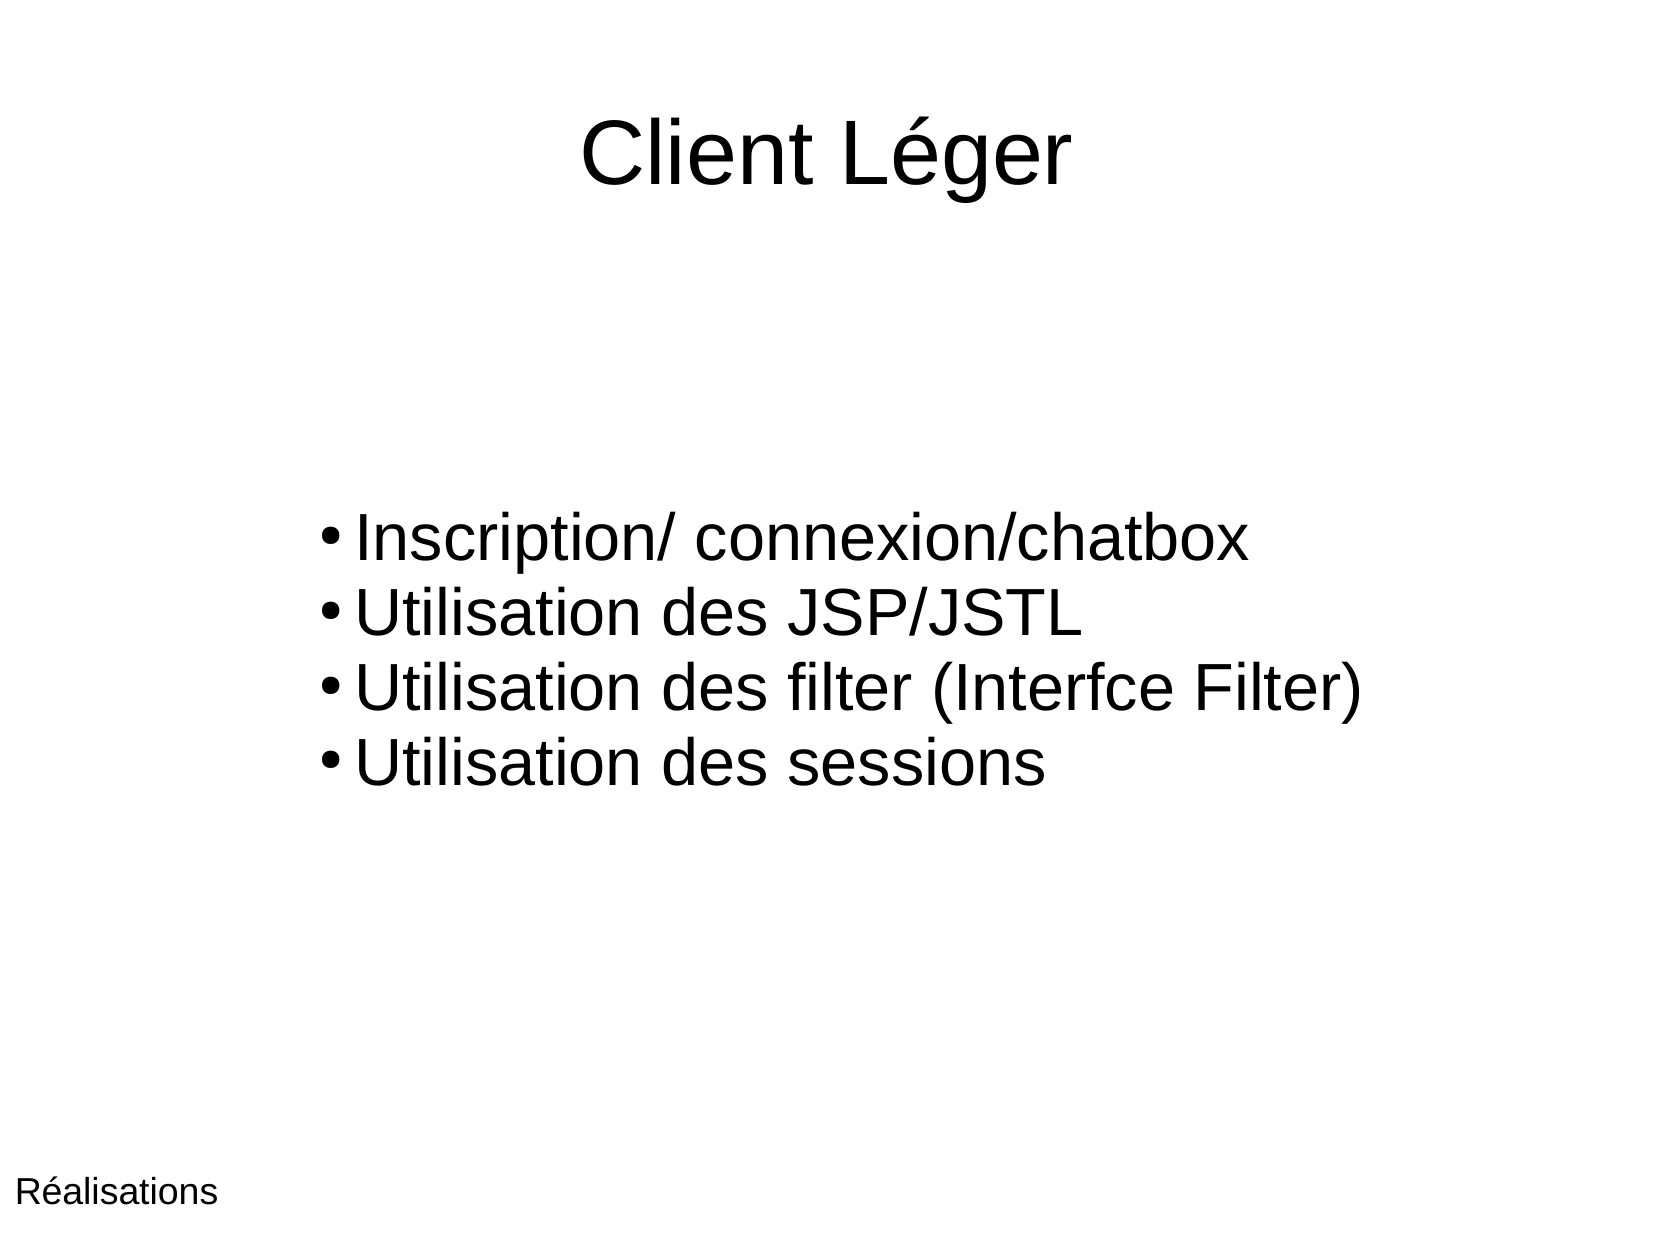

# Client Léger
Inscription/ connexion/chatbox
Utilisation des JSP/JSTL
Utilisation des filter (Interfce Filter)
Utilisation des sessions
Réalisations